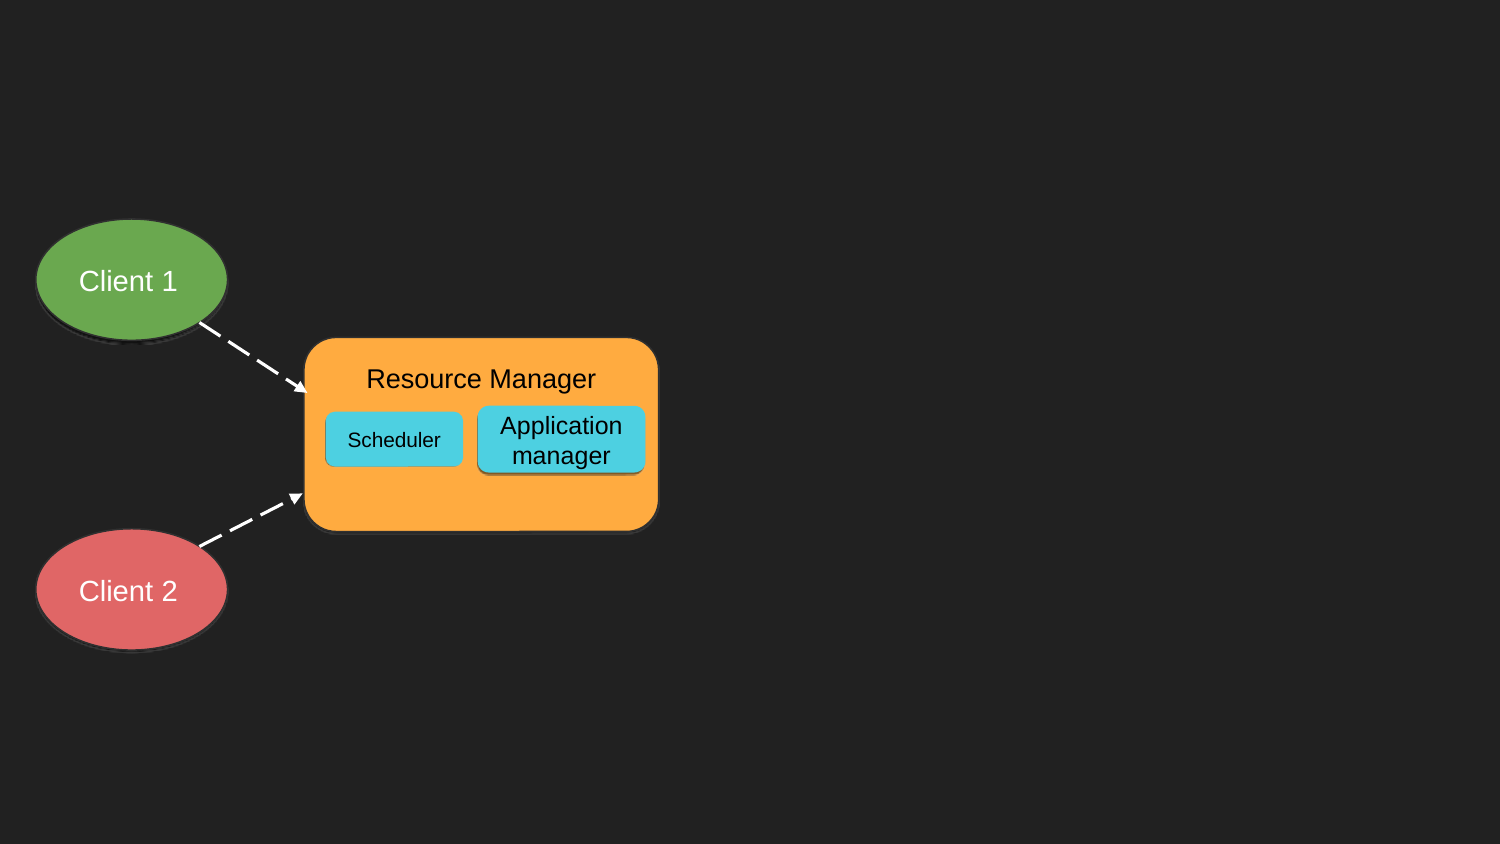

Client 1
Resource Manager
Application manager
Scheduler
Client 2